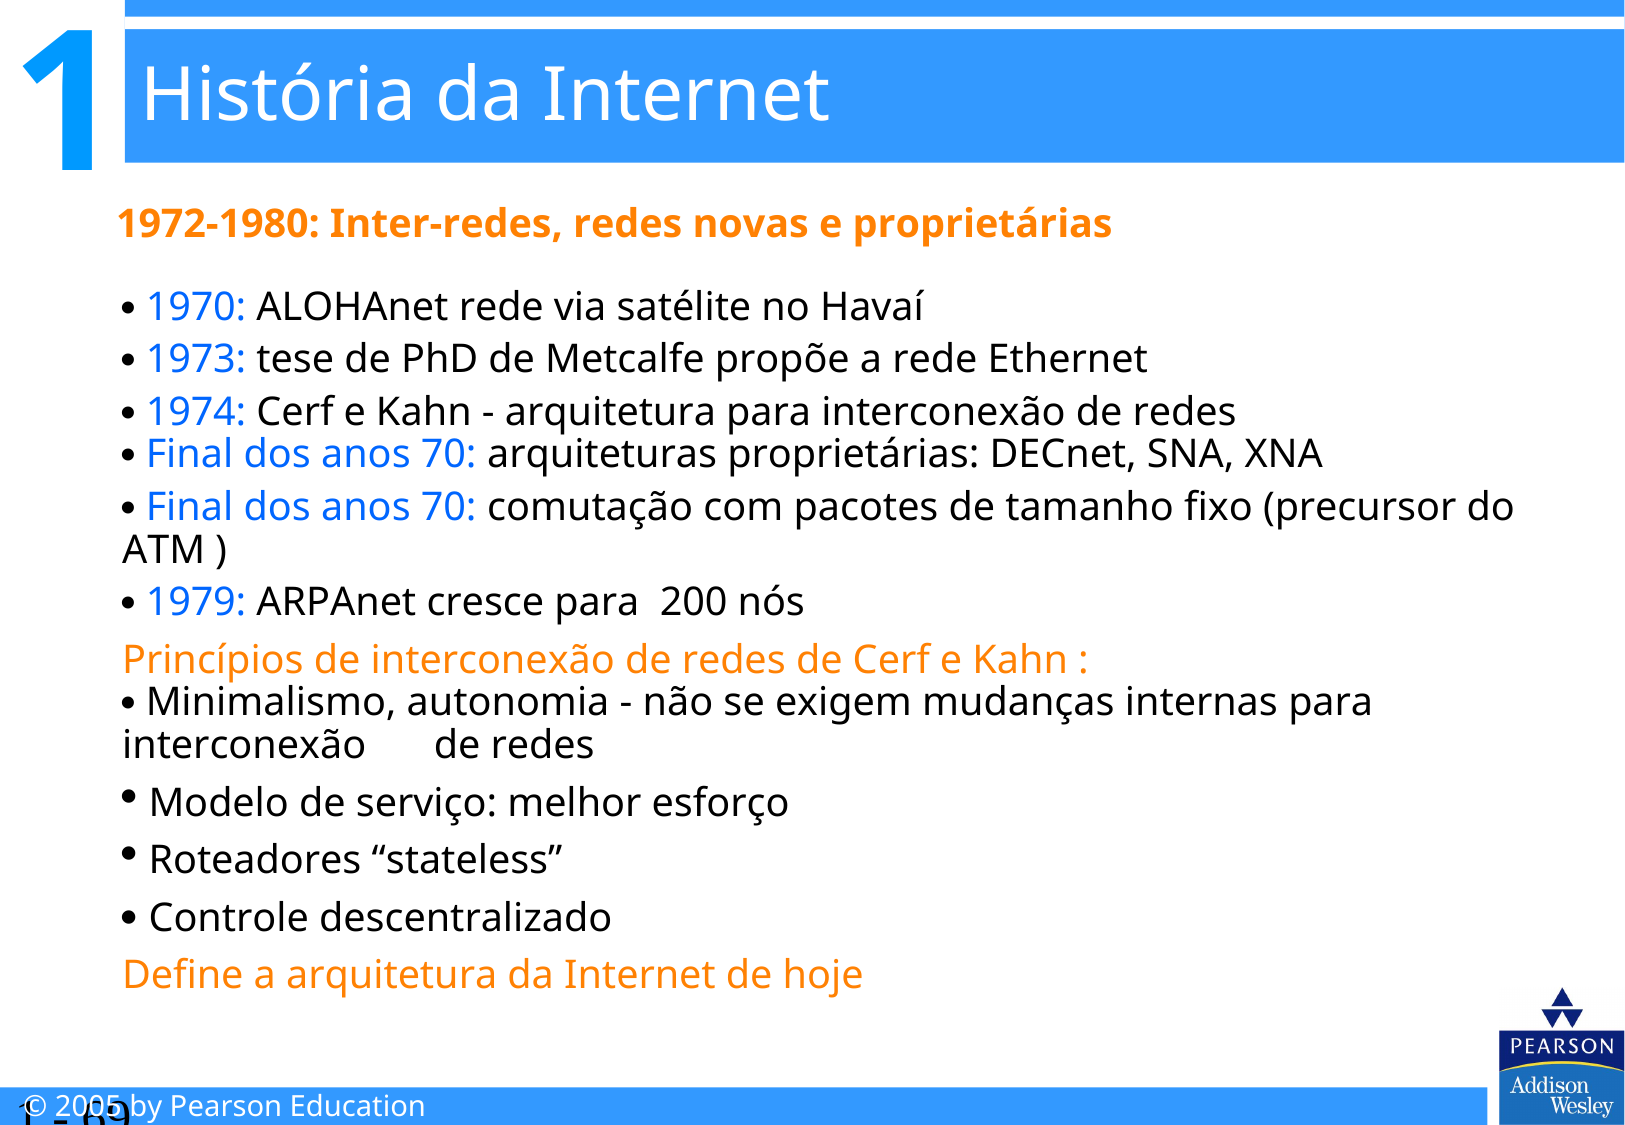

História da Internet
1972-1980: Inter-redes, redes novas e proprietárias
#  1970: ALOHAnet rede via satélite no Havaí
 1973: tese de PhD de Metcalfe propõe a rede Ethernet
 1974: Cerf e Kahn - arquitetura para interconexão de redes
 Final dos anos 70: arquiteturas proprietárias: DECnet, SNA, XNA
 Final dos anos 70: comutação com pacotes de tamanho fixo (precursor do ATM )
 1979: ARPAnet cresce para 200 nós
Princípios de interconexão de redes de Cerf e Kahn :
 Minimalismo, autonomia - não se exigem mudanças internas para interconexão 	de redes
 Modelo de serviço: melhor esforço
 Roteadores “stateless”
 Controle descentralizado
Define a arquitetura da Internet de hoje
69